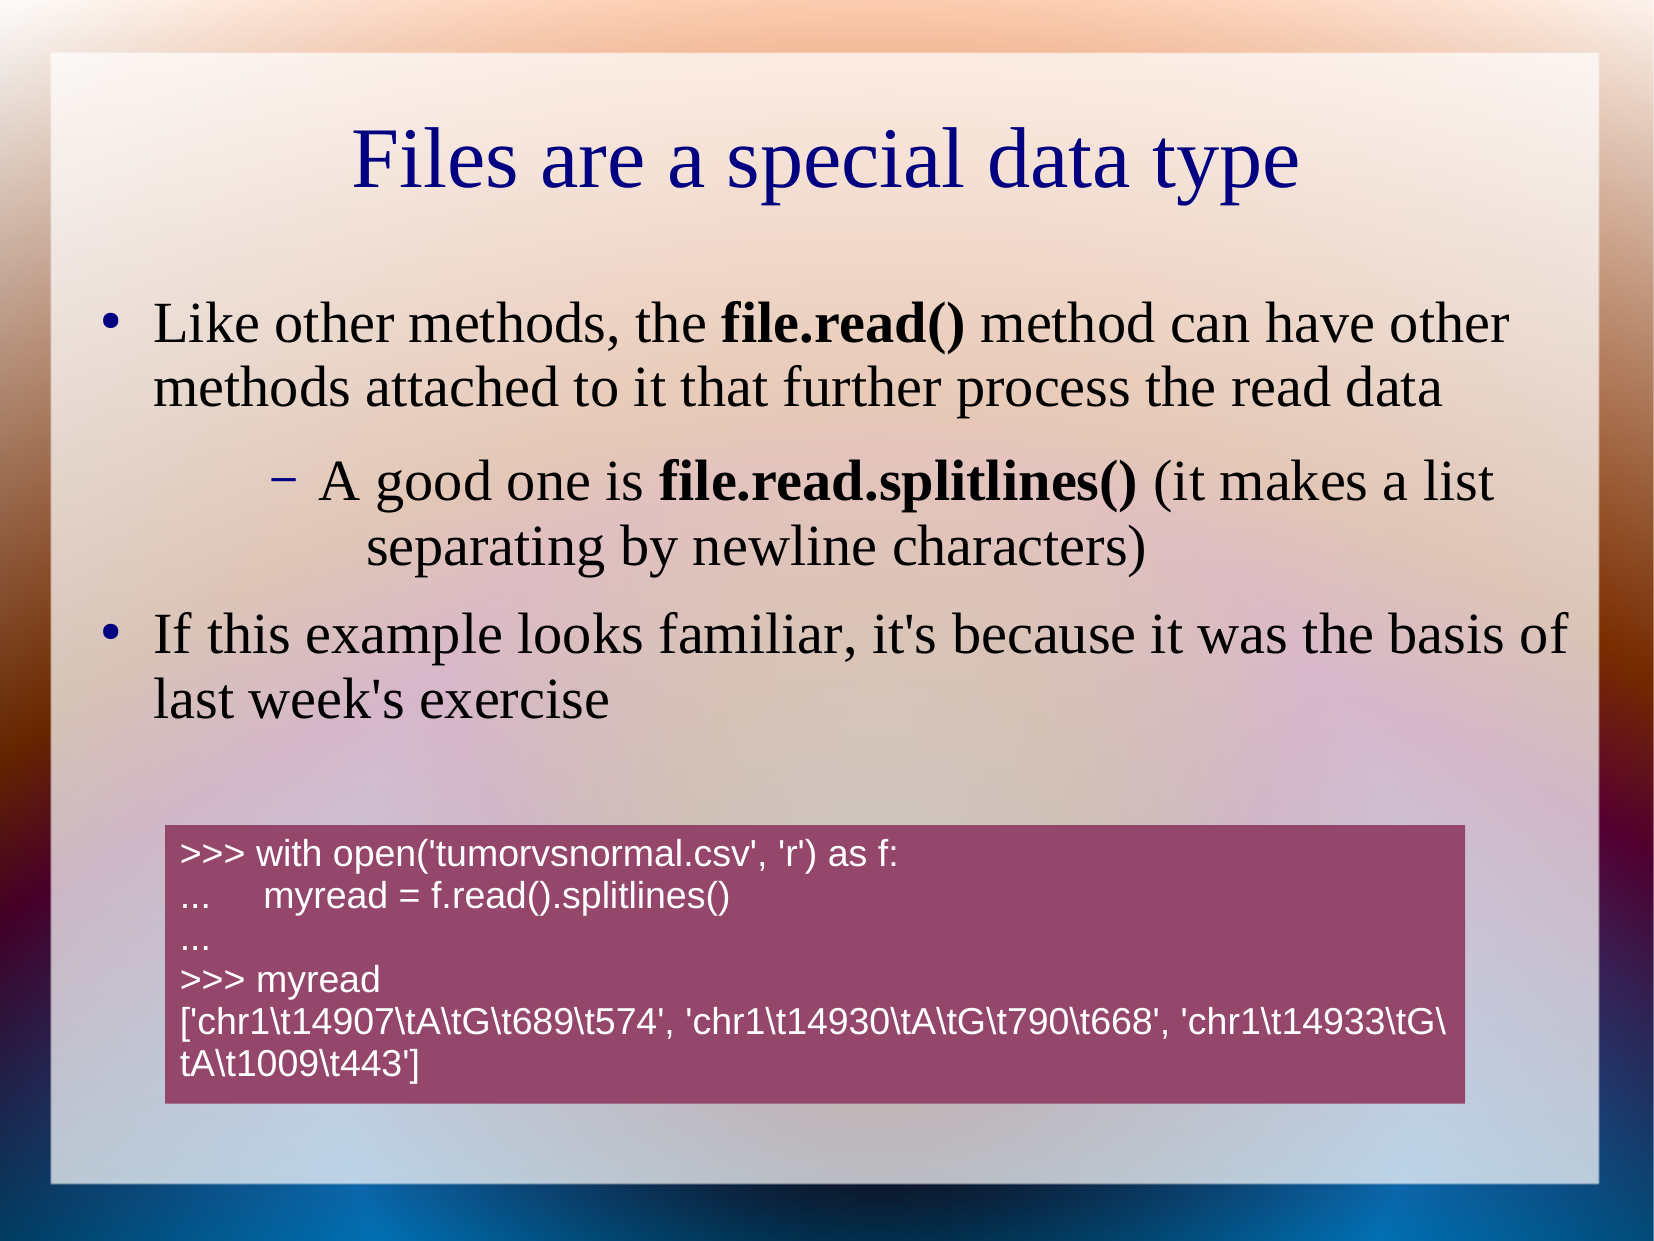

# Files are a special data type
Like other methods, the file.read() method can have other methods attached to it that further process the read data
A good one is file.read.splitlines() (it makes a list separating by newline characters)
If this example looks familiar, it's because it was the basis of last week's exercise
>>> with open('tumorvsnormal.csv', 'r') as f:
... myread = f.read().splitlines()
...
>>> myread
['chr1\t14907\tA\tG\t689\t574', 'chr1\t14930\tA\tG\t790\t668', 'chr1\t14933\tG\tA\t1009\t443']